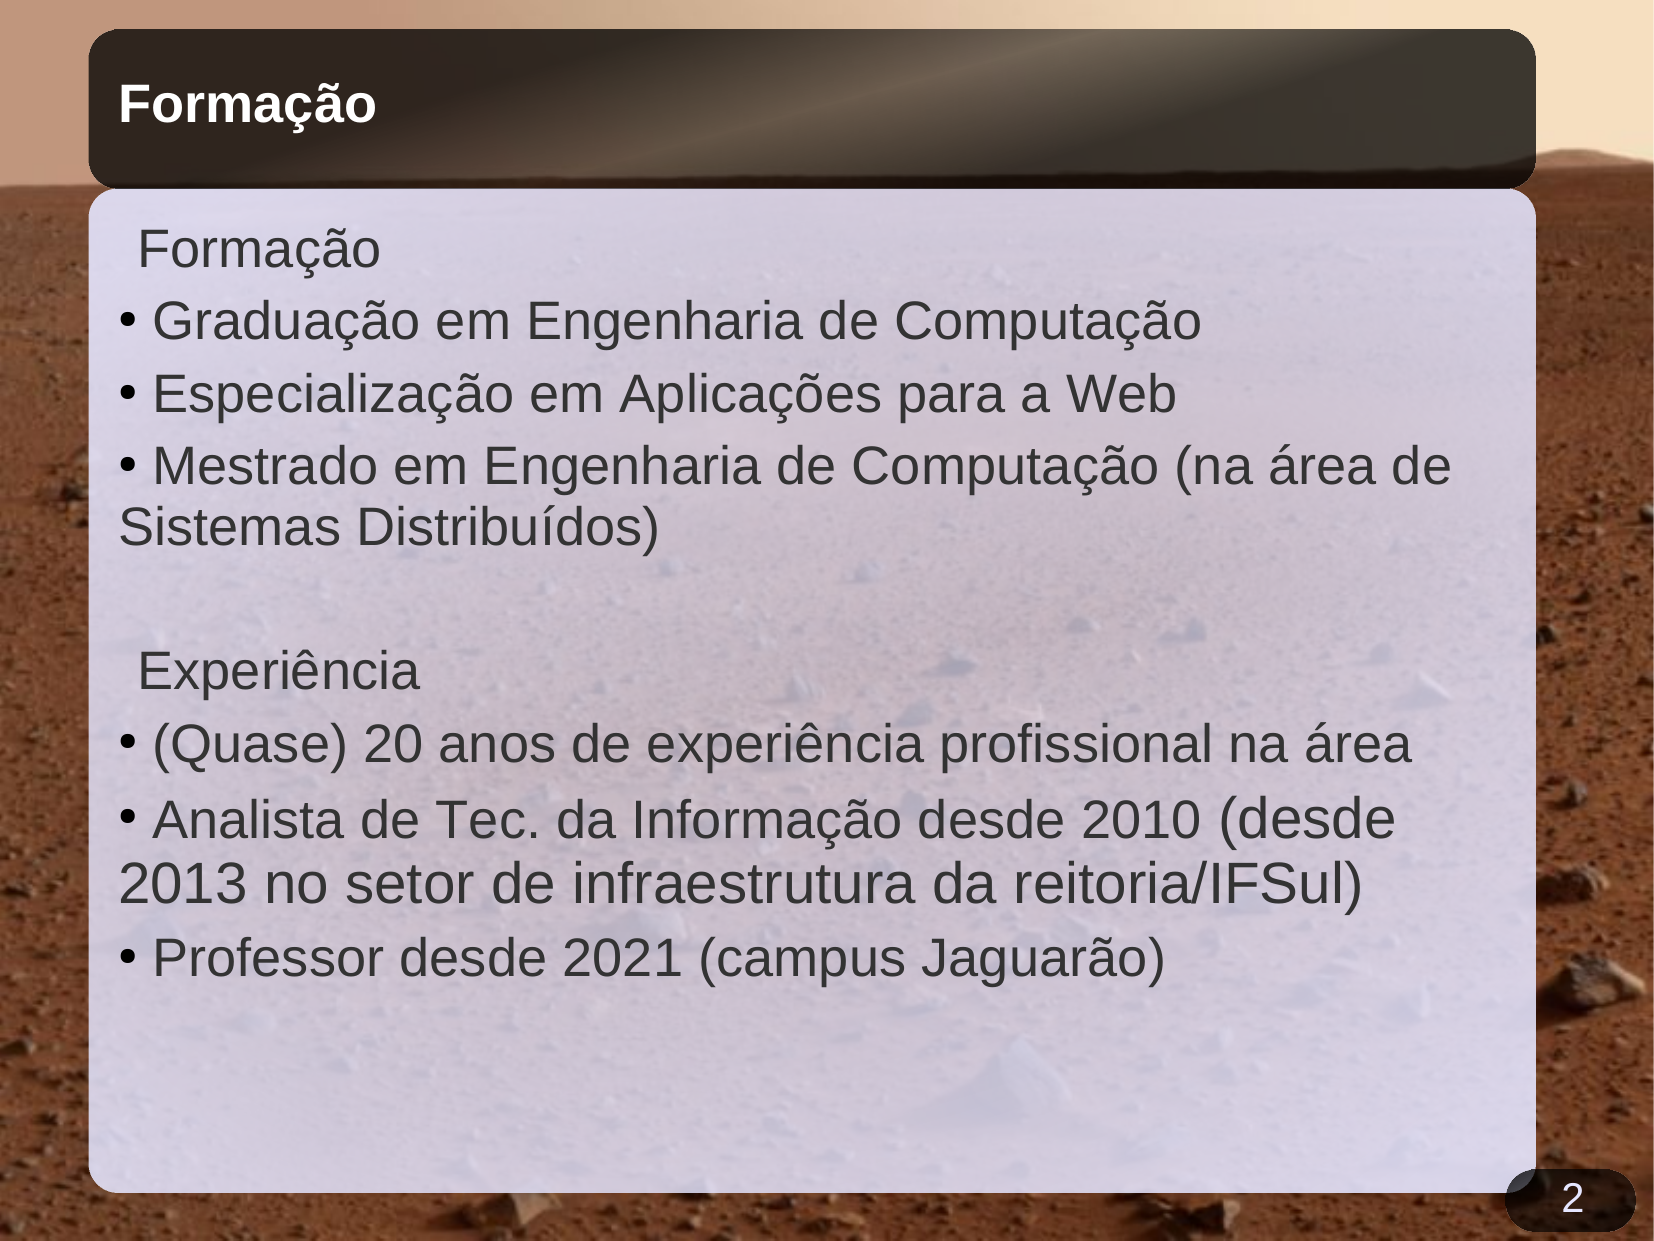

# Formação
Formação
 Graduação em Engenharia de Computação
 Especialização em Aplicações para a Web
 Mestrado em Engenharia de Computação (na área de Sistemas Distribuídos)
Experiência
 (Quase) 20 anos de experiência profissional na área
 Analista de Tec. da Informação desde 2010 (desde 2013 no setor de infraestrutura da reitoria/IFSul)
 Professor desde 2021 (campus Jaguarão)